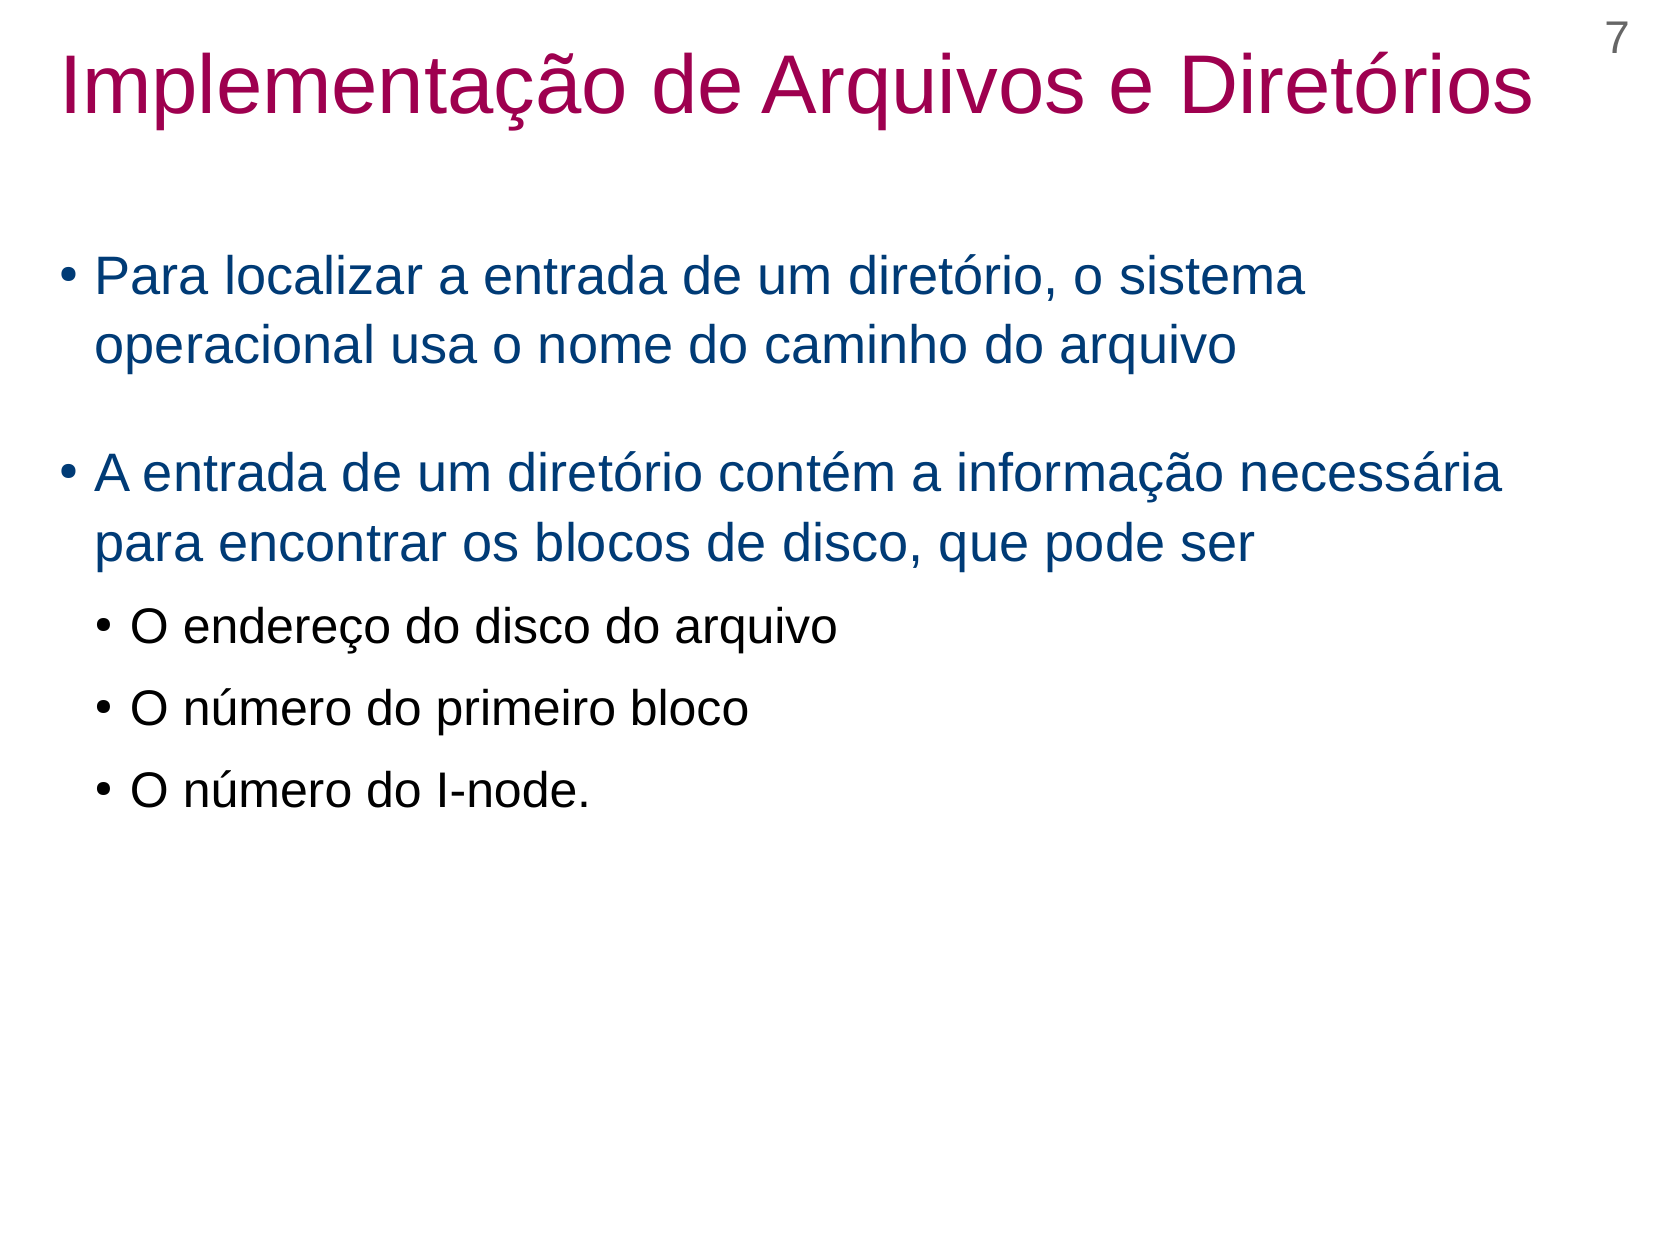

7
# Implementação de Arquivos e Diretórios
Para localizar a entrada de um diretório, o sistema operacional usa o nome do caminho do arquivo
A entrada de um diretório contém a informação necessária para encontrar os blocos de disco, que pode ser
O endereço do disco do arquivo
O número do primeiro bloco
O número do I-node.